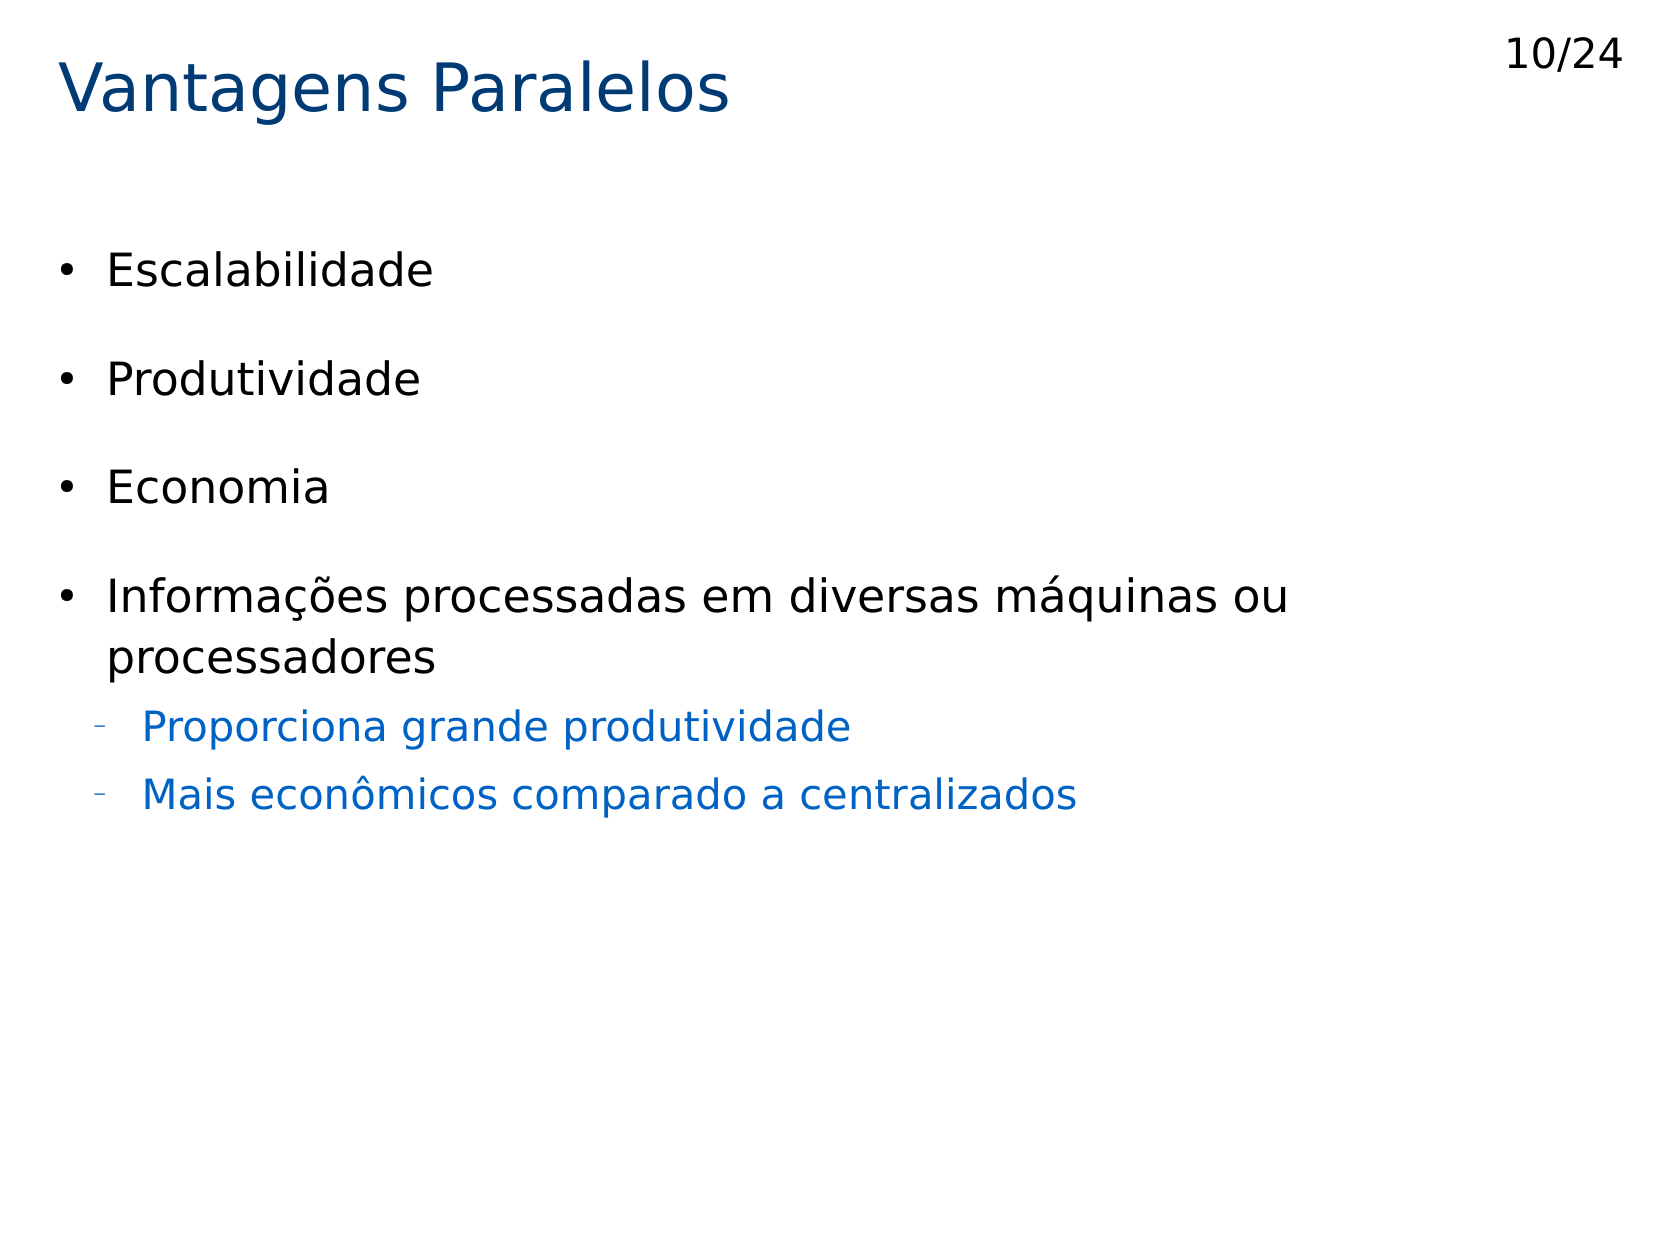

# Vantagens Paralelos
10
Escalabilidade
Produtividade
Economia
Informações processadas em diversas máquinas ou processadores
Proporciona grande produtividade
Mais econômicos comparado a centralizados